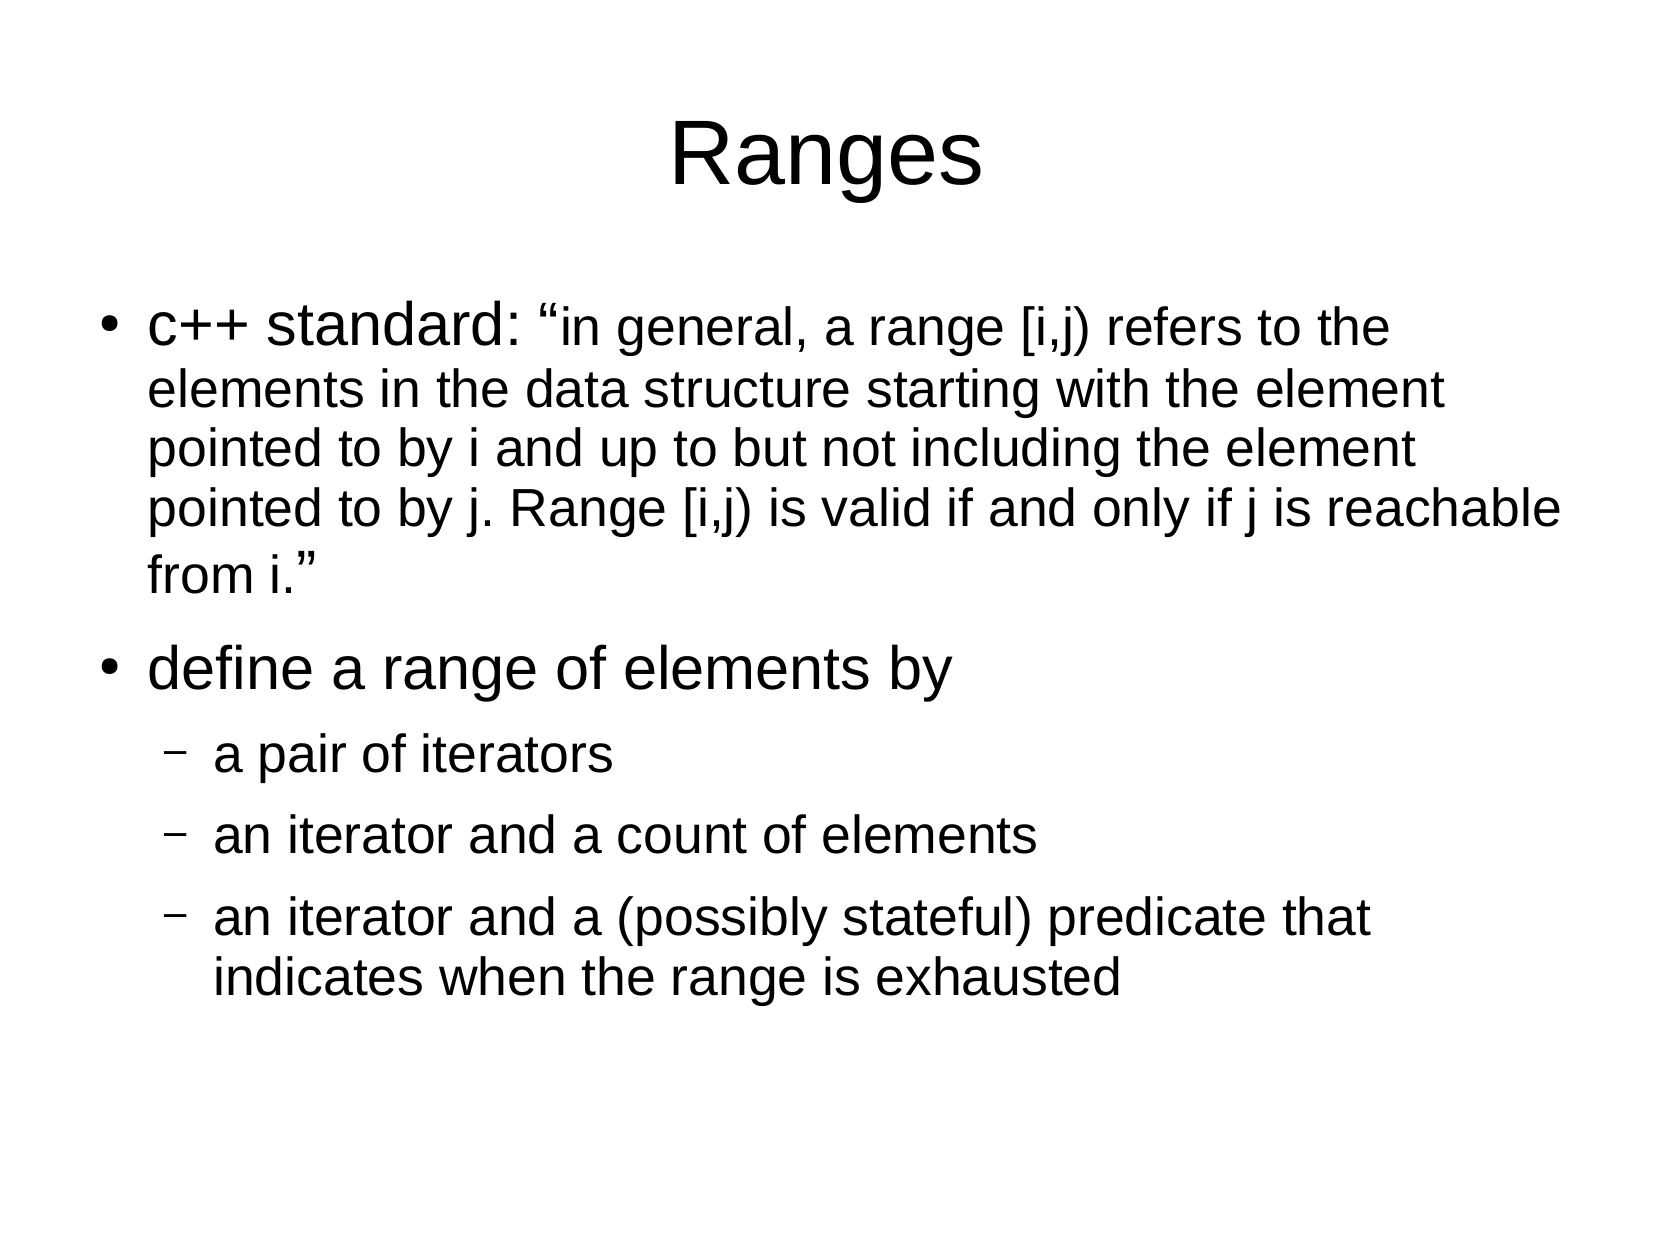

# Ranges
c++ standard: “in general, a range [i,j) refers to the elements in the data structure starting with the element pointed to by i and up to but not including the element pointed to by j. Range [i,j) is valid if and only if j is reachable from i.”
define a range of elements by
a pair of iterators
an iterator and a count of elements
an iterator and a (possibly stateful) predicate that indicates when the range is exhausted